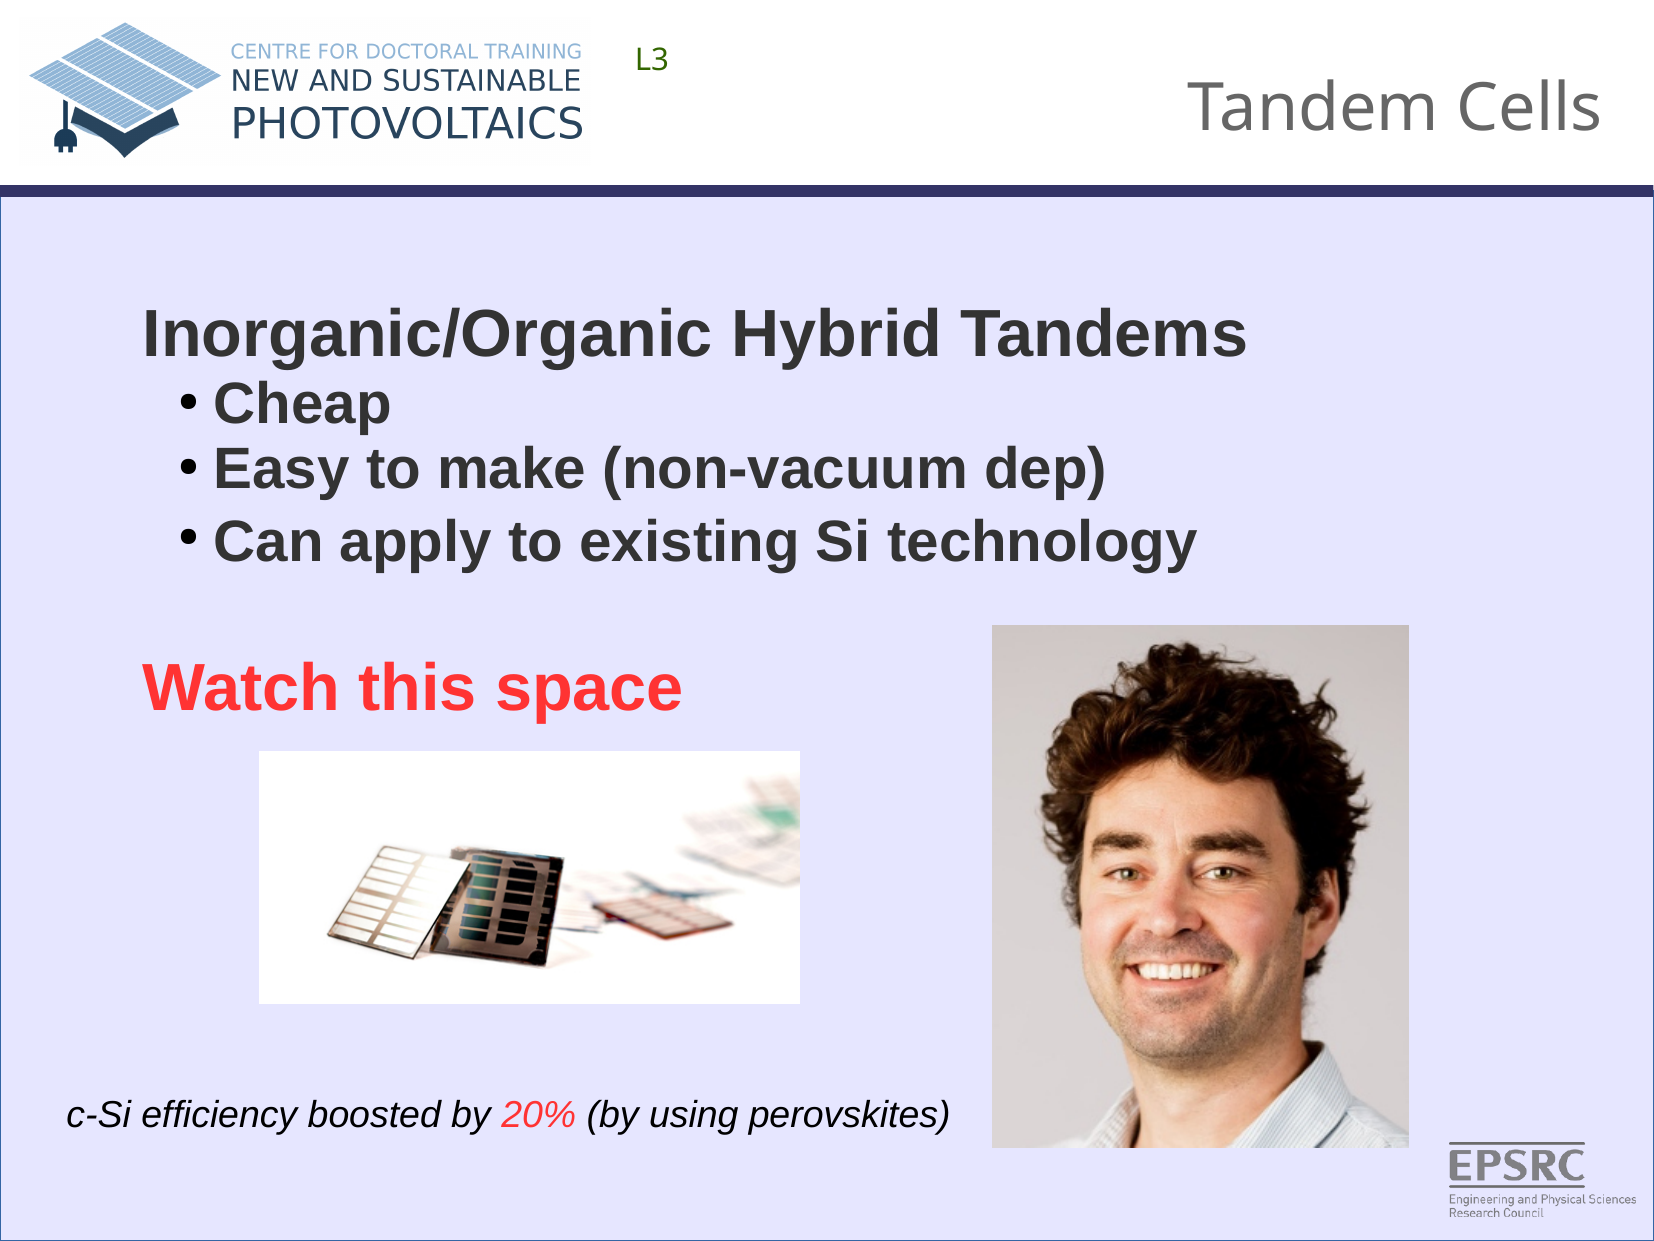

L3
Tandem Cells
Inorganic/Organic Hybrid Tandems
Cheap
Easy to make (non-vacuum dep)
Can apply to existing Si technology
Watch this space
c-Si efficiency boosted by 20% (by using perovskites)